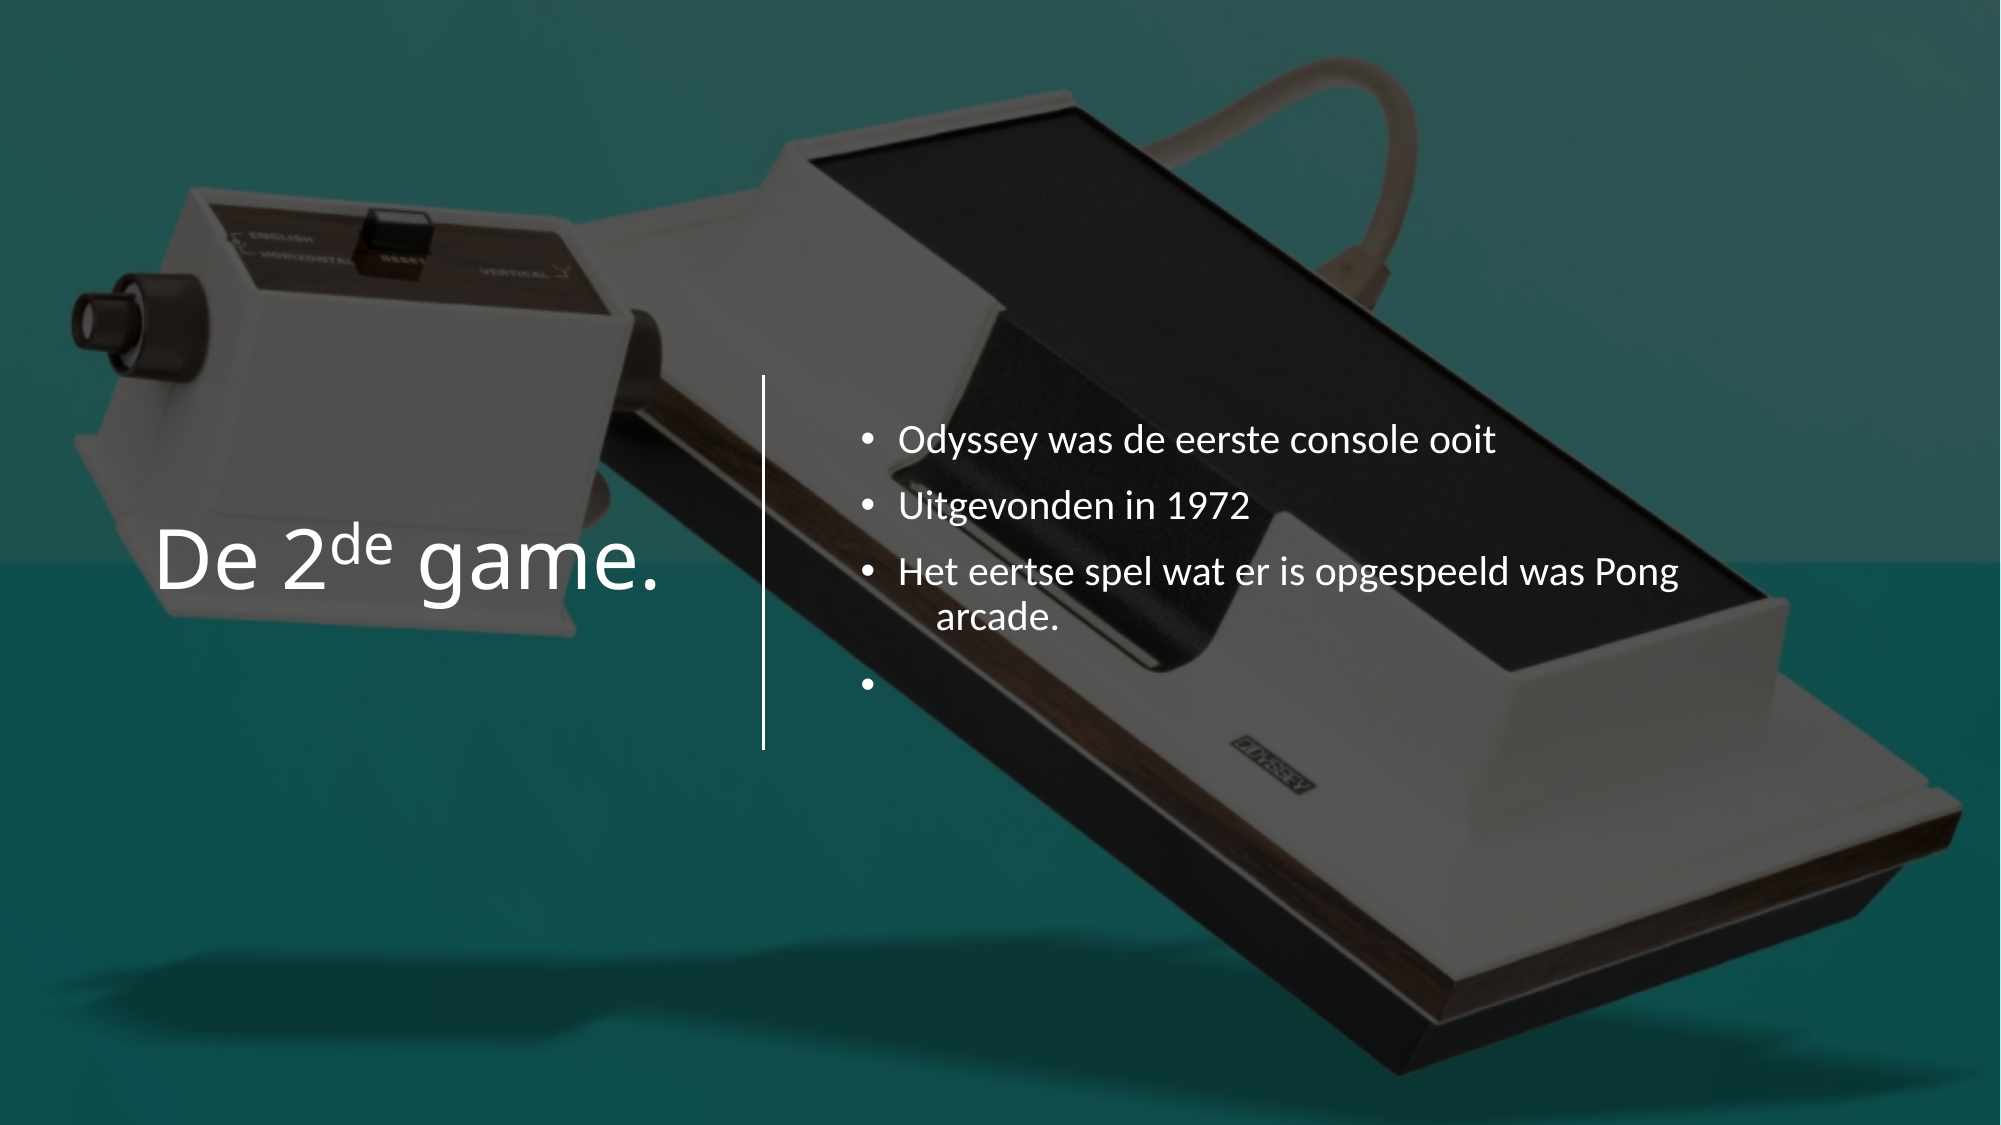

# De 2de game.
Odyssey was de eerste console ooit
Uitgevonden in 1972
Het eertse spel wat er is opgespeeld was Pong arcade.